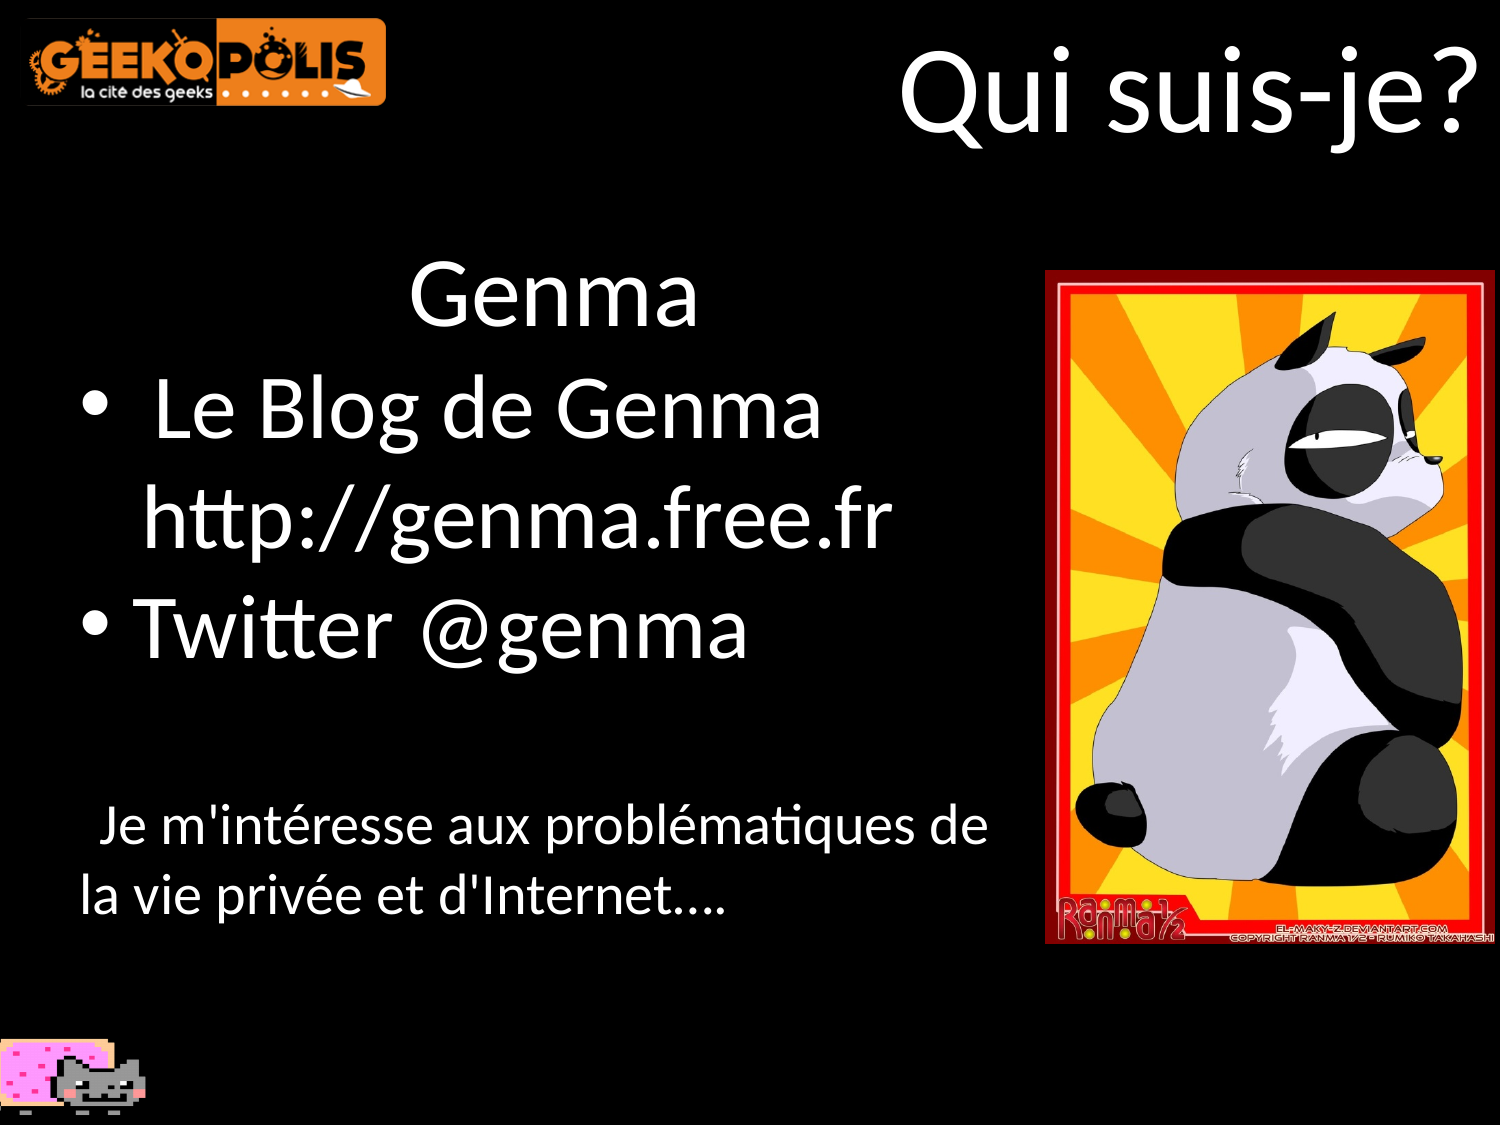

Qui suis-je?
Genma
 Le Blog de Genma
 http://genma.free.fr
 Twitter @genma
Je m'intéresse aux problématiques de la vie privée et d'Internet….